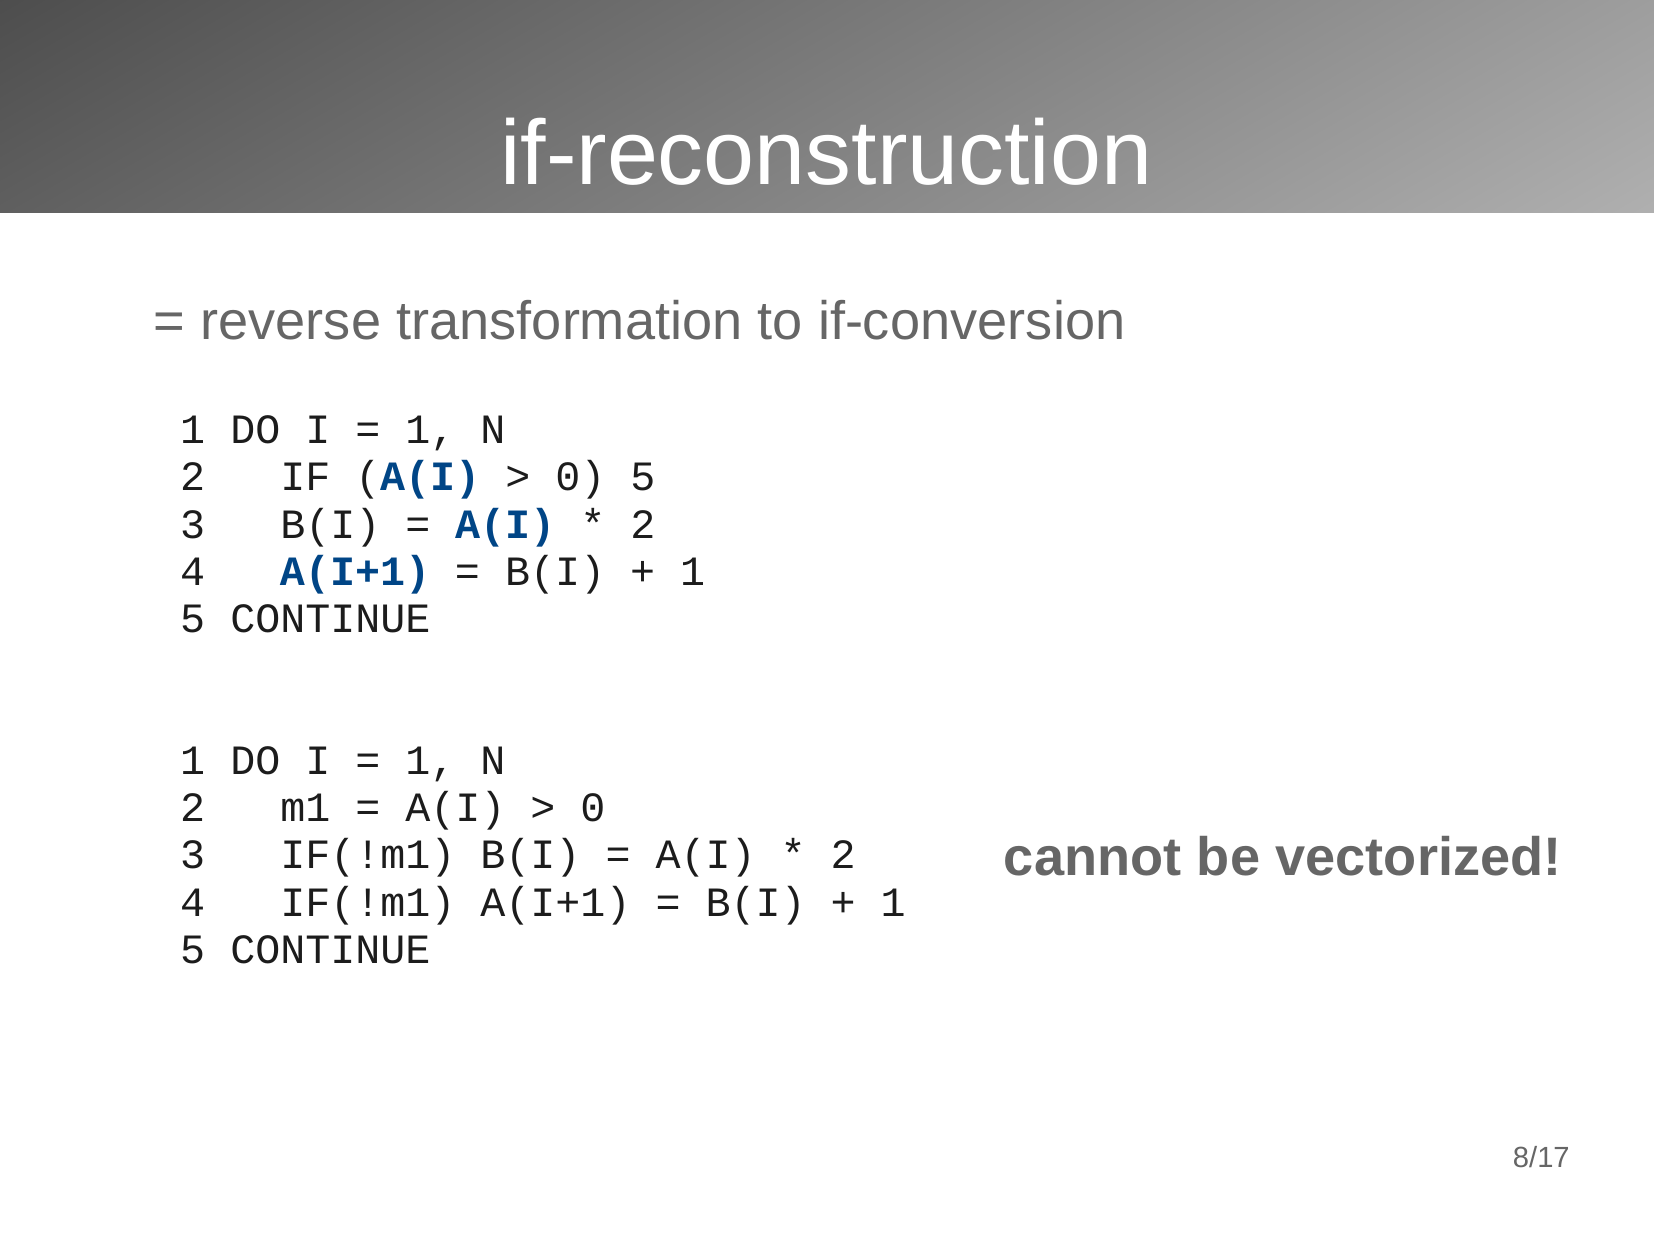

# if-reconstruction
= reverse transformation to if-conversion
1 DO I = 1, N
2 IF (A(I) > 0) 5
3 B(I) = A(I) * 2
4 A(I+1) = B(I) + 1
5 CONTINUE
1 DO I = 1, N
2 m1 = A(I) > 0
3 IF(!m1) B(I) = A(I) * 2
4 IF(!m1) A(I+1) = B(I) + 1
5 CONTINUE
cannot be vectorized!